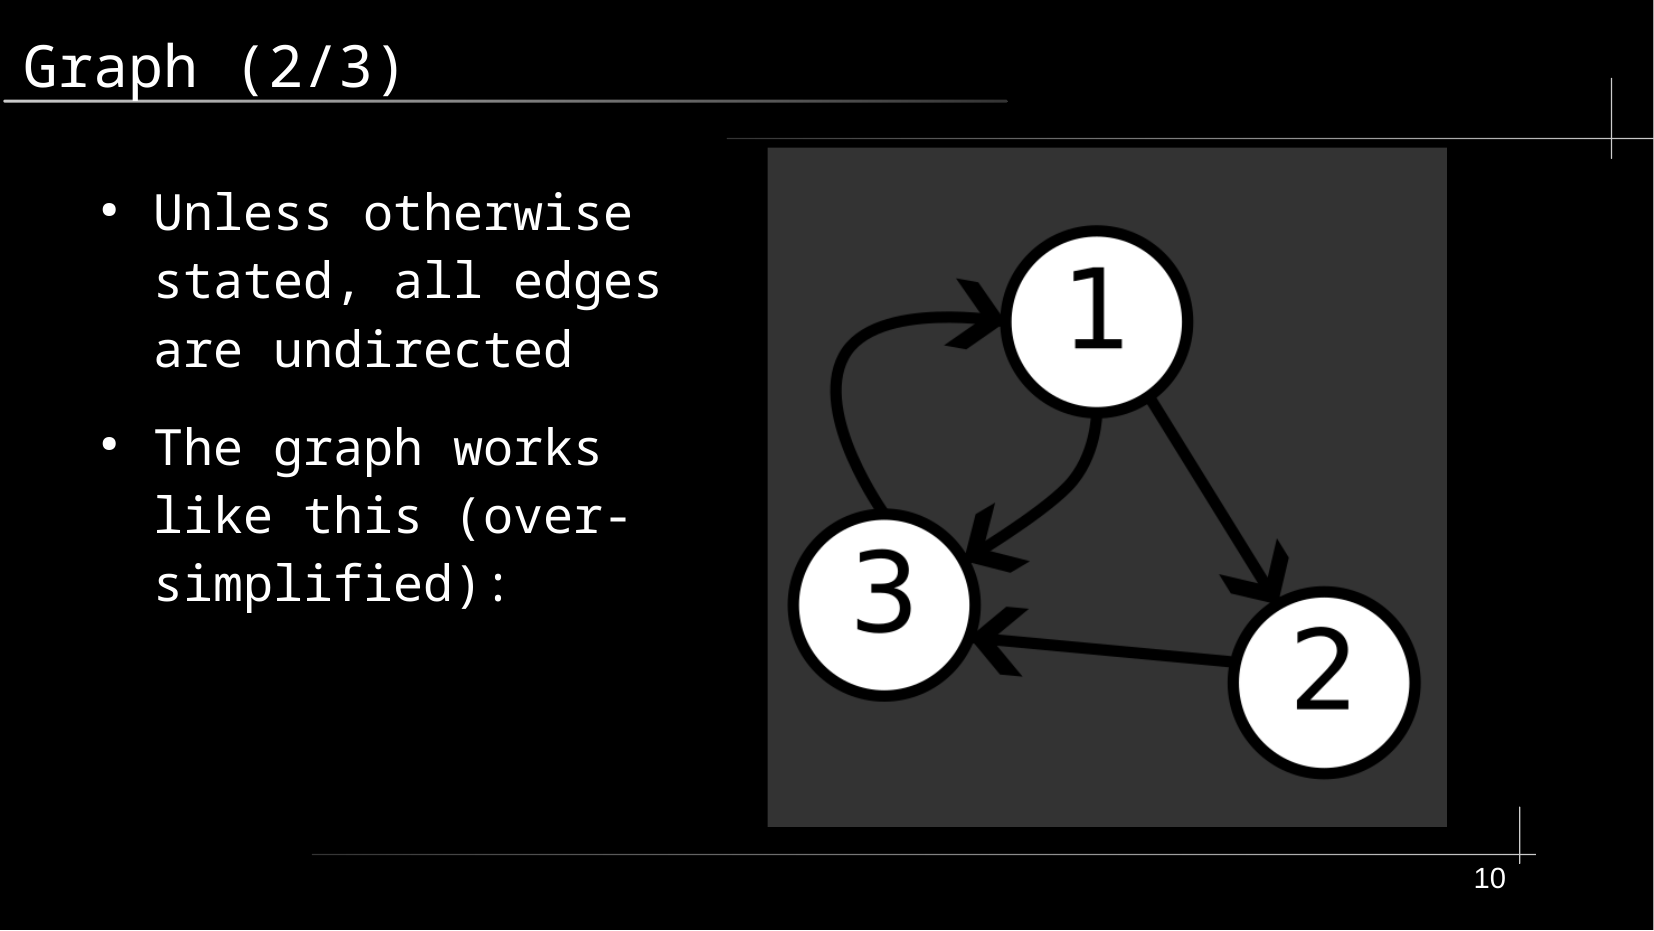

# Graph (2/3)
Unless otherwise stated, all edges are undirected
The graph works like this (over-simplified):
10